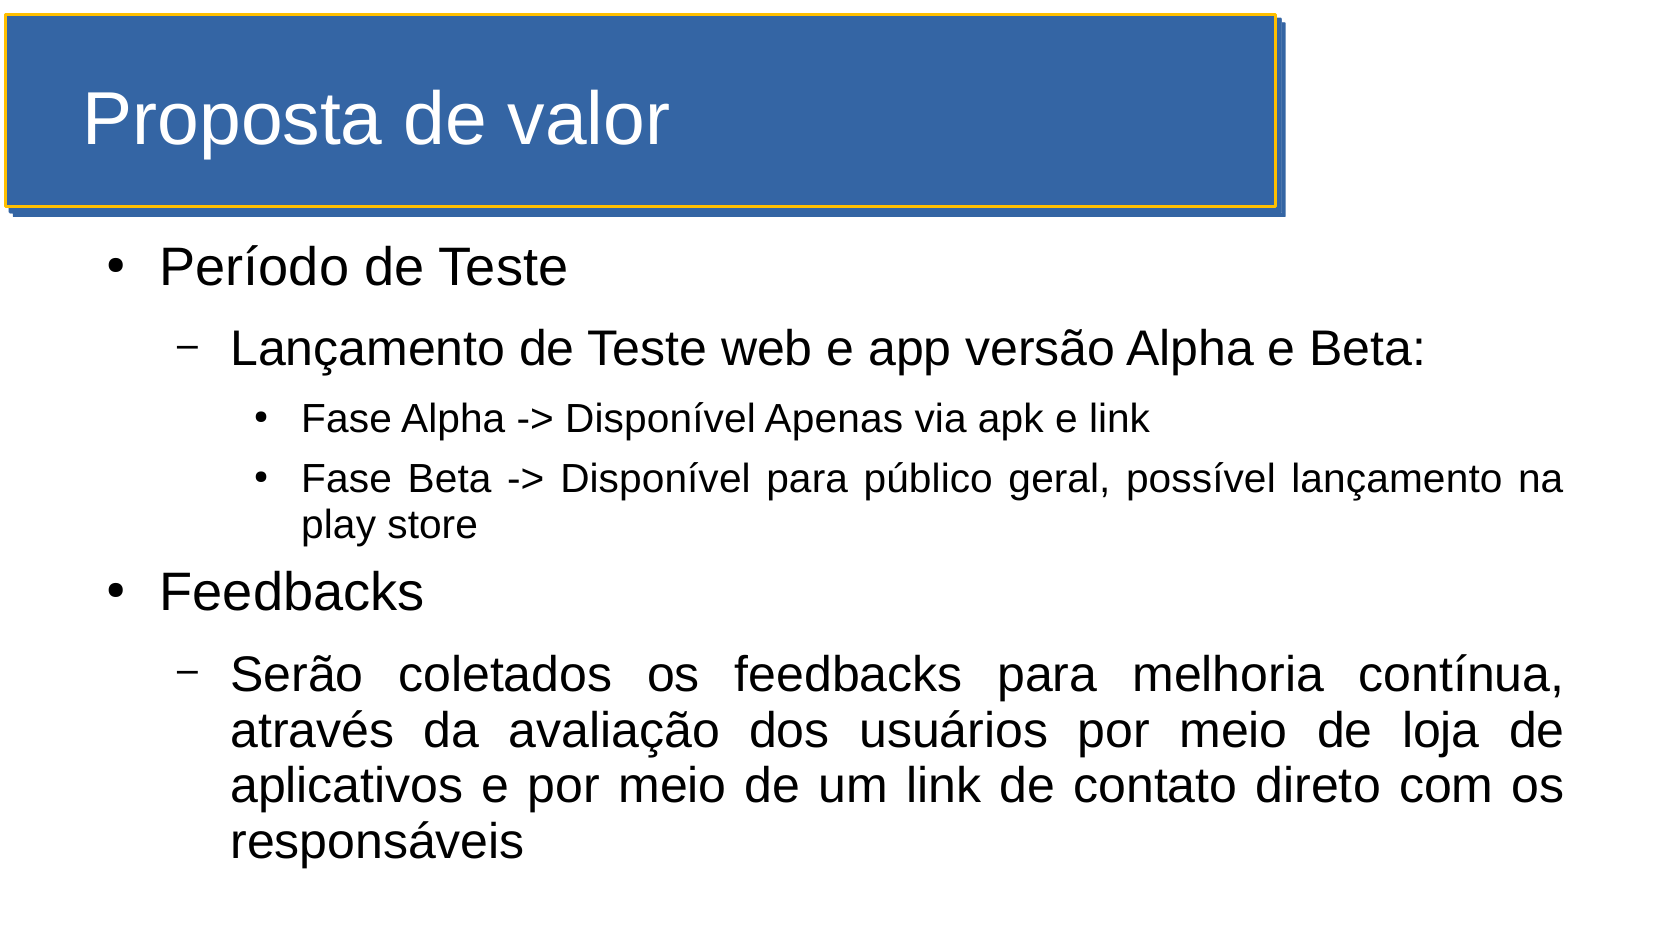

# Proposta de valor
Período de Teste
Lançamento de Teste web e app versão Alpha e Beta:
Fase Alpha -> Disponível Apenas via apk e link
Fase Beta -> Disponível para público geral, possível lançamento na play store
Feedbacks
Serão coletados os feedbacks para melhoria contínua, através da avaliação dos usuários por meio de loja de aplicativos e por meio de um link de contato direto com os responsáveis